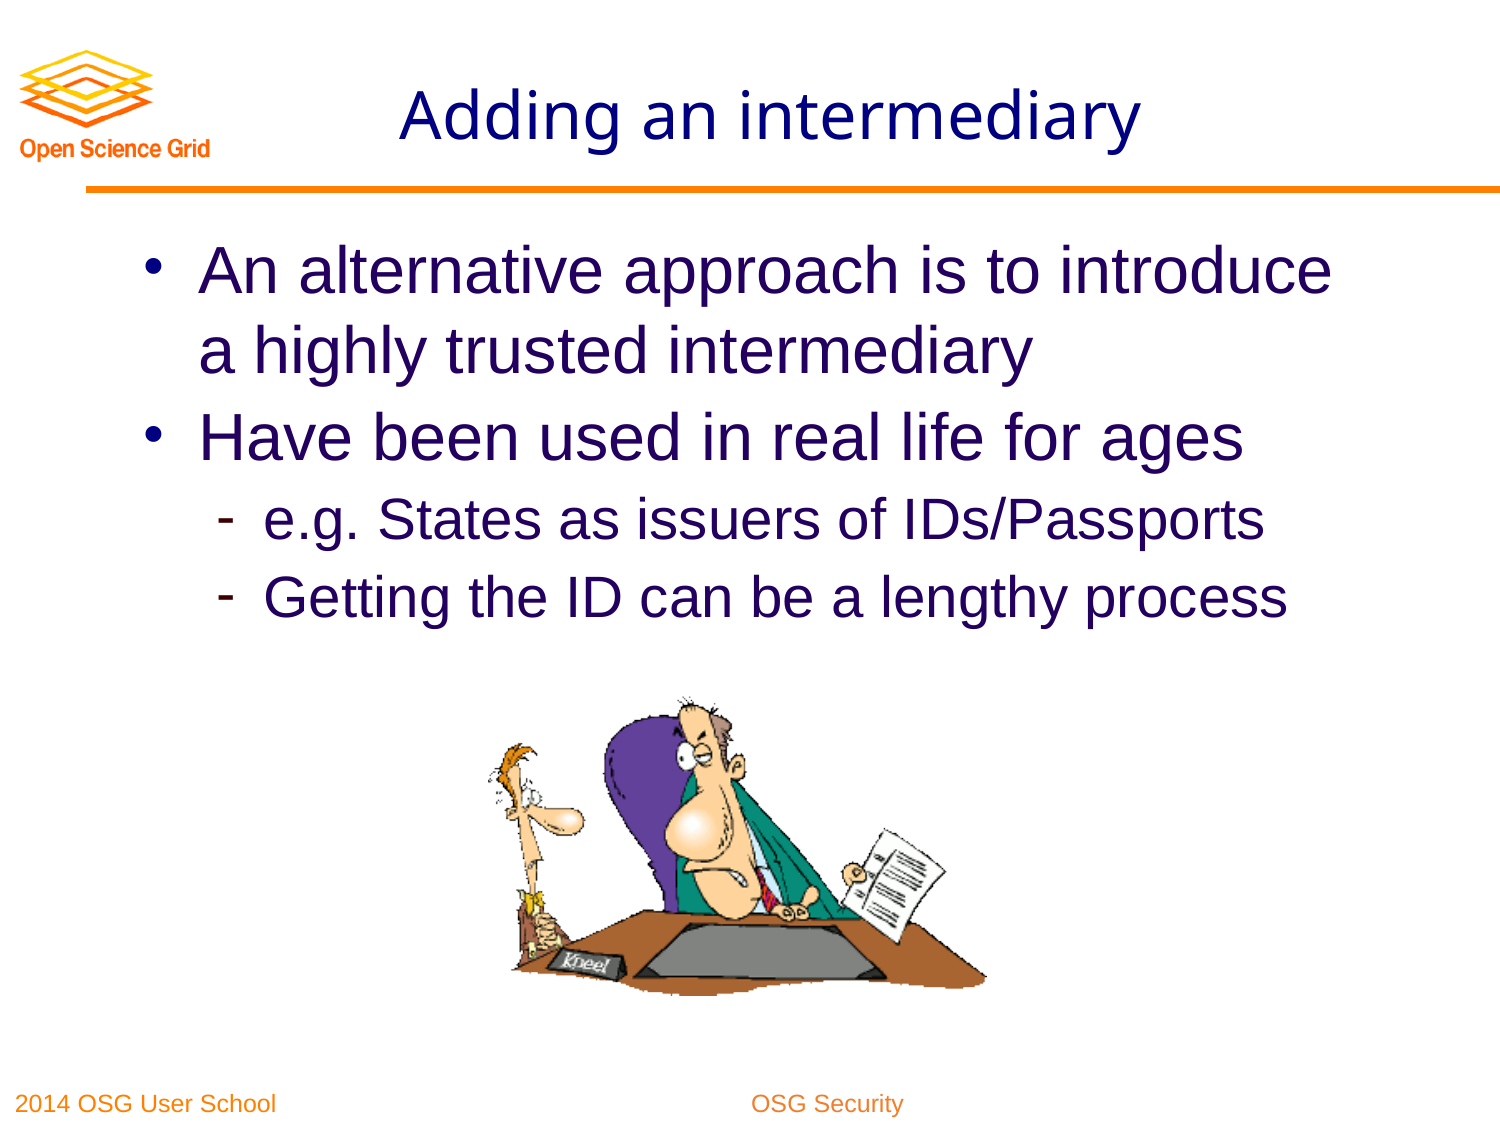

# Adding an intermediary
An alternative approach is to introduce a highly trusted intermediary
Have been used in real life for ages
e.g. States as issuers of IDs/Passports
Getting the ID can be a lengthy process